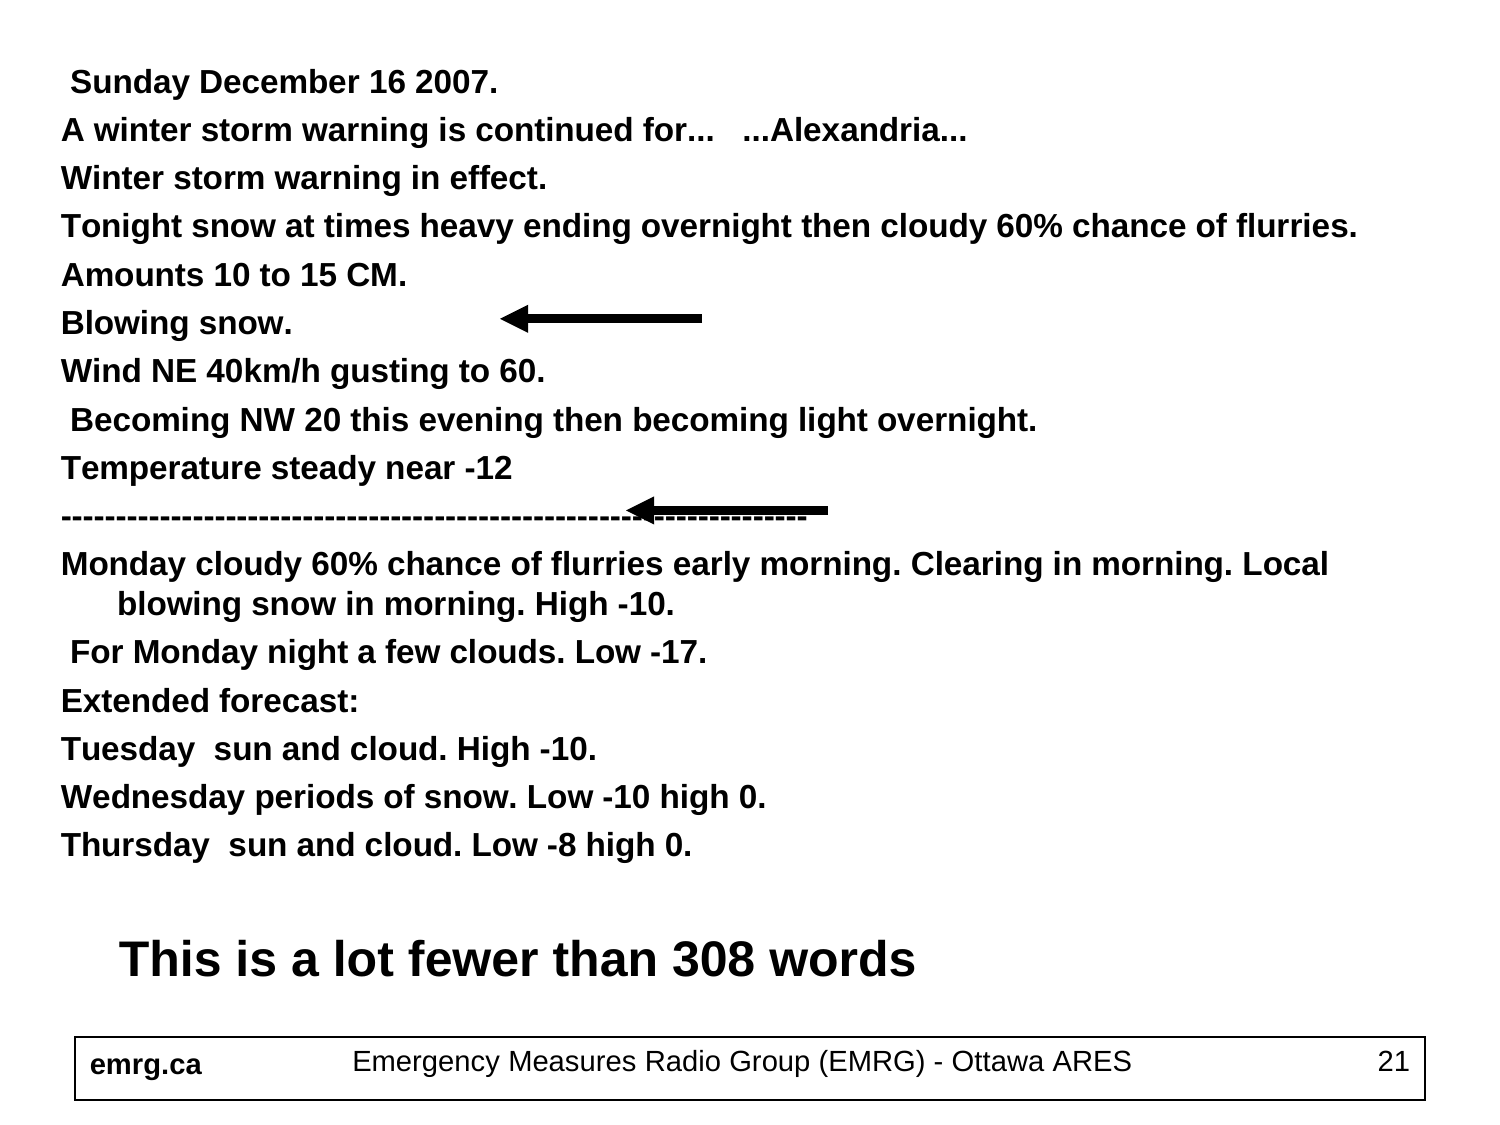

Sunday December 16 2007.
A winter storm warning is continued for... ...Alexandria...
Winter storm warning in effect.
Tonight snow at times heavy ending overnight then cloudy 60% chance of flurries.
Amounts 10 to 15 CM.
Blowing snow.
Wind NE 40km/h gusting to 60.
 Becoming NW 20 this evening then becoming light overnight.
Temperature steady near -12
--------------------------------------------------------------------
Monday cloudy 60% chance of flurries early morning. Clearing in morning. Local blowing snow in morning. High -10.
 For Monday night a few clouds. Low -17.
Extended forecast:
Tuesday sun and cloud. High -10.
Wednesday periods of snow. Low -10 high 0.
Thursday sun and cloud. Low -8 high 0.
This is a lot fewer than 308 words
Emergency Measures Radio Group (EMRG) - Ottawa ARES
21